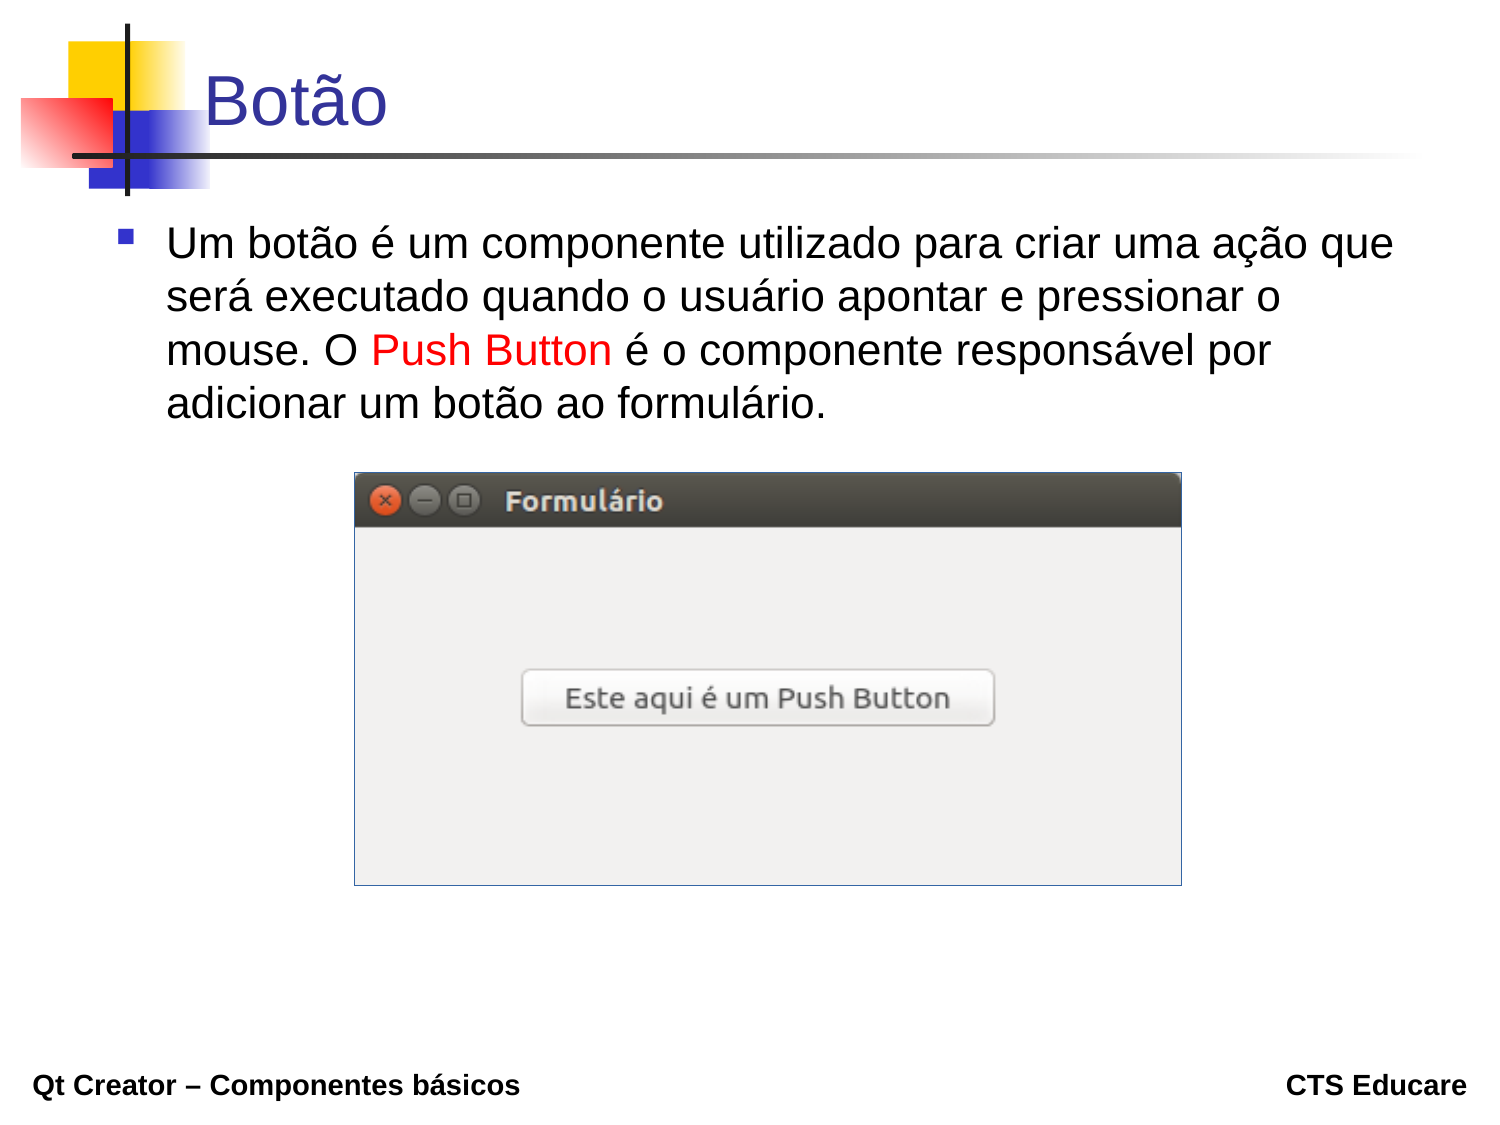

# Botão
Um botão é um componente utilizado para criar uma ação que será executado quando o usuário apontar e pressionar o mouse. O Push Button é o componente responsável por adicionar um botão ao formulário.